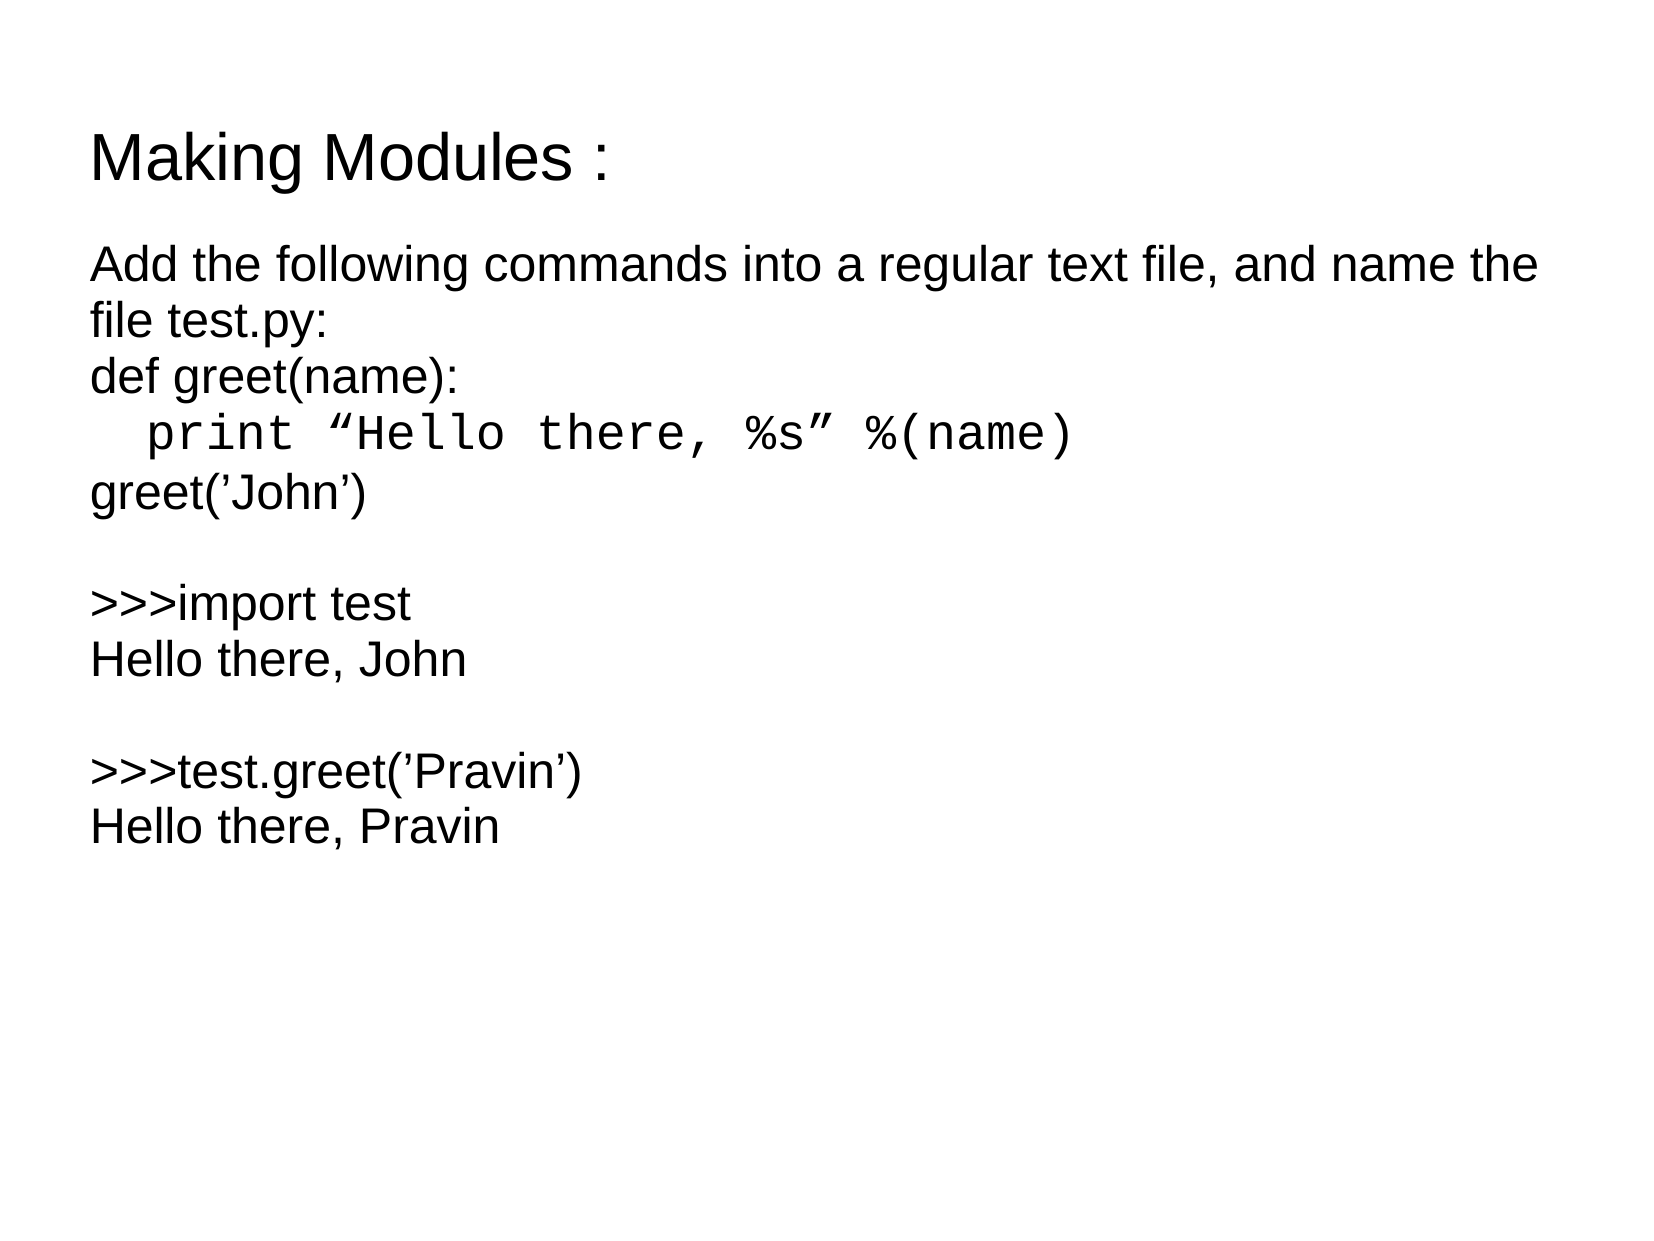

Making Modules :
Add the following commands into a regular text file, and name the file test.py:
def greet(name):
    print “Hello there, %s” %(name)
greet(’John’)
>>>import test
Hello there, John
>>>test.greet(’Pravin’)
Hello there, Pravin